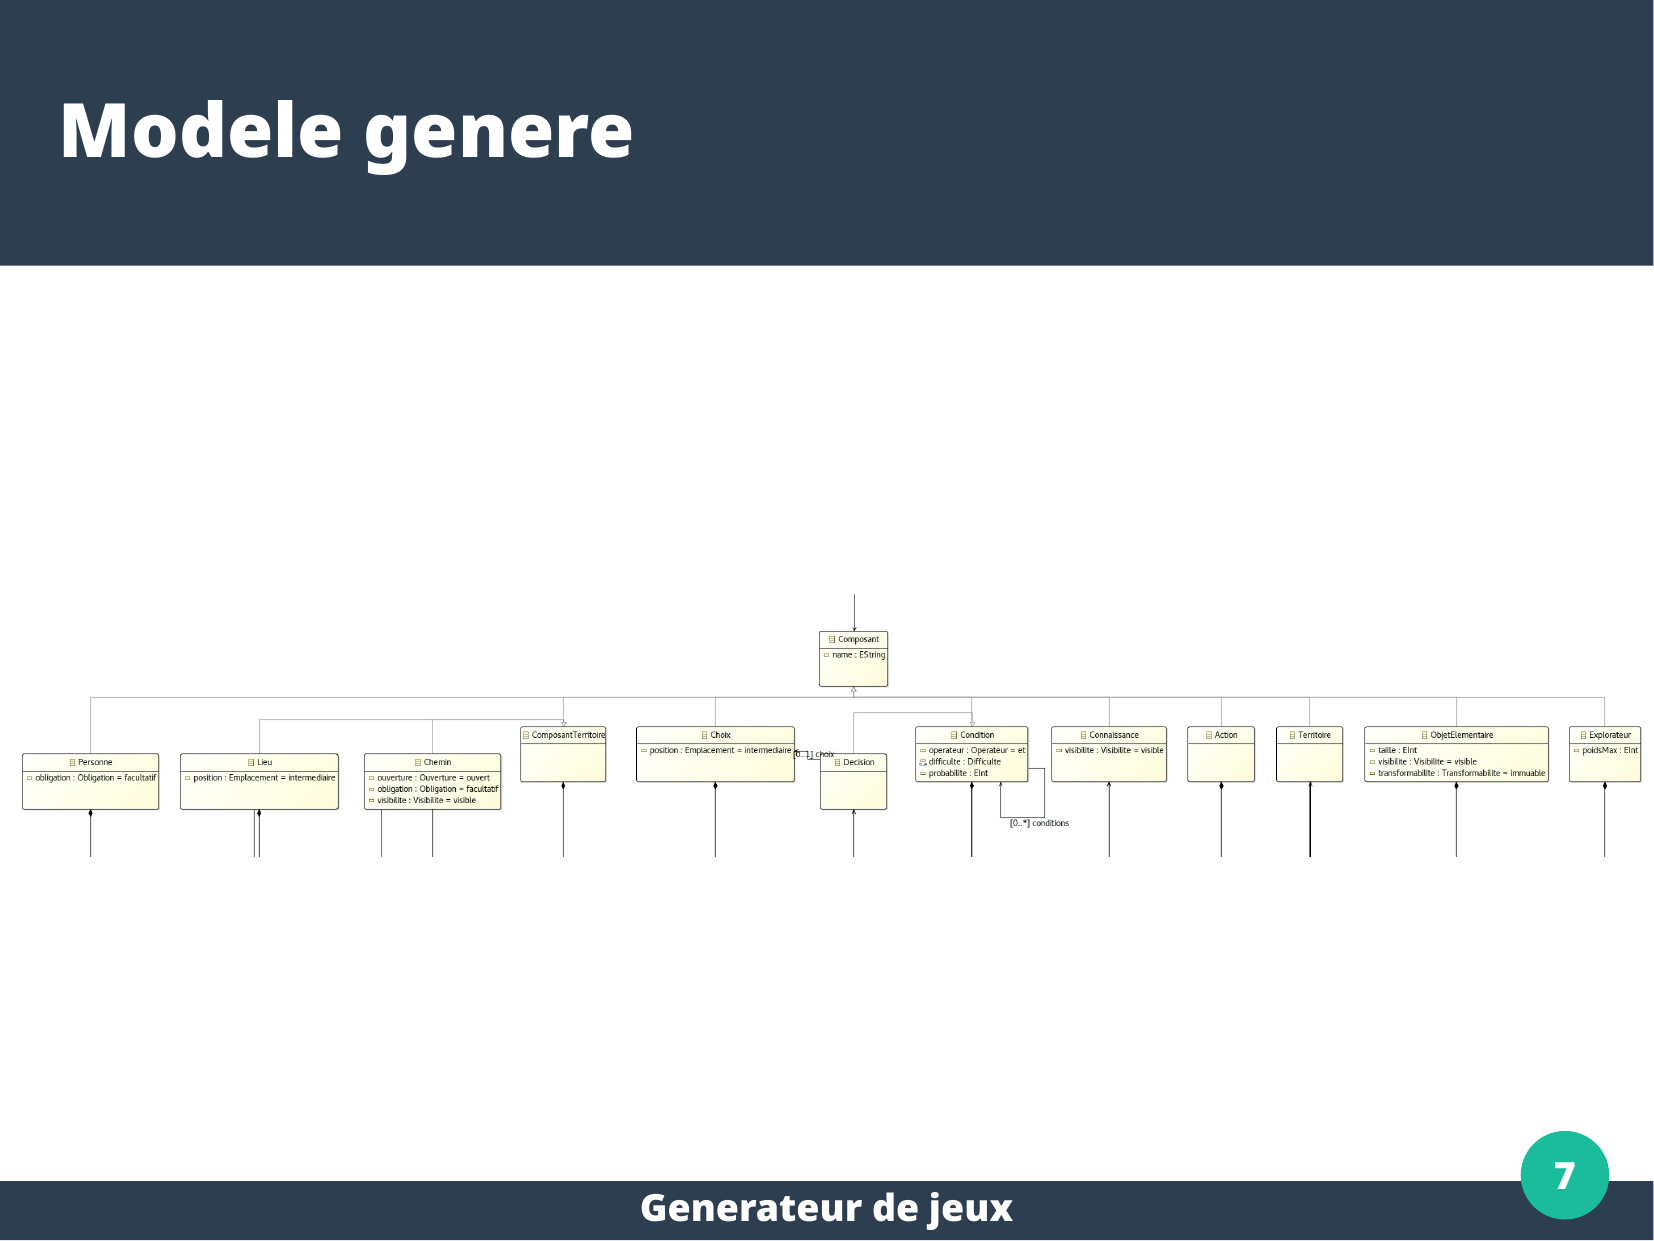

# Modele genere
7
Generateur de jeux